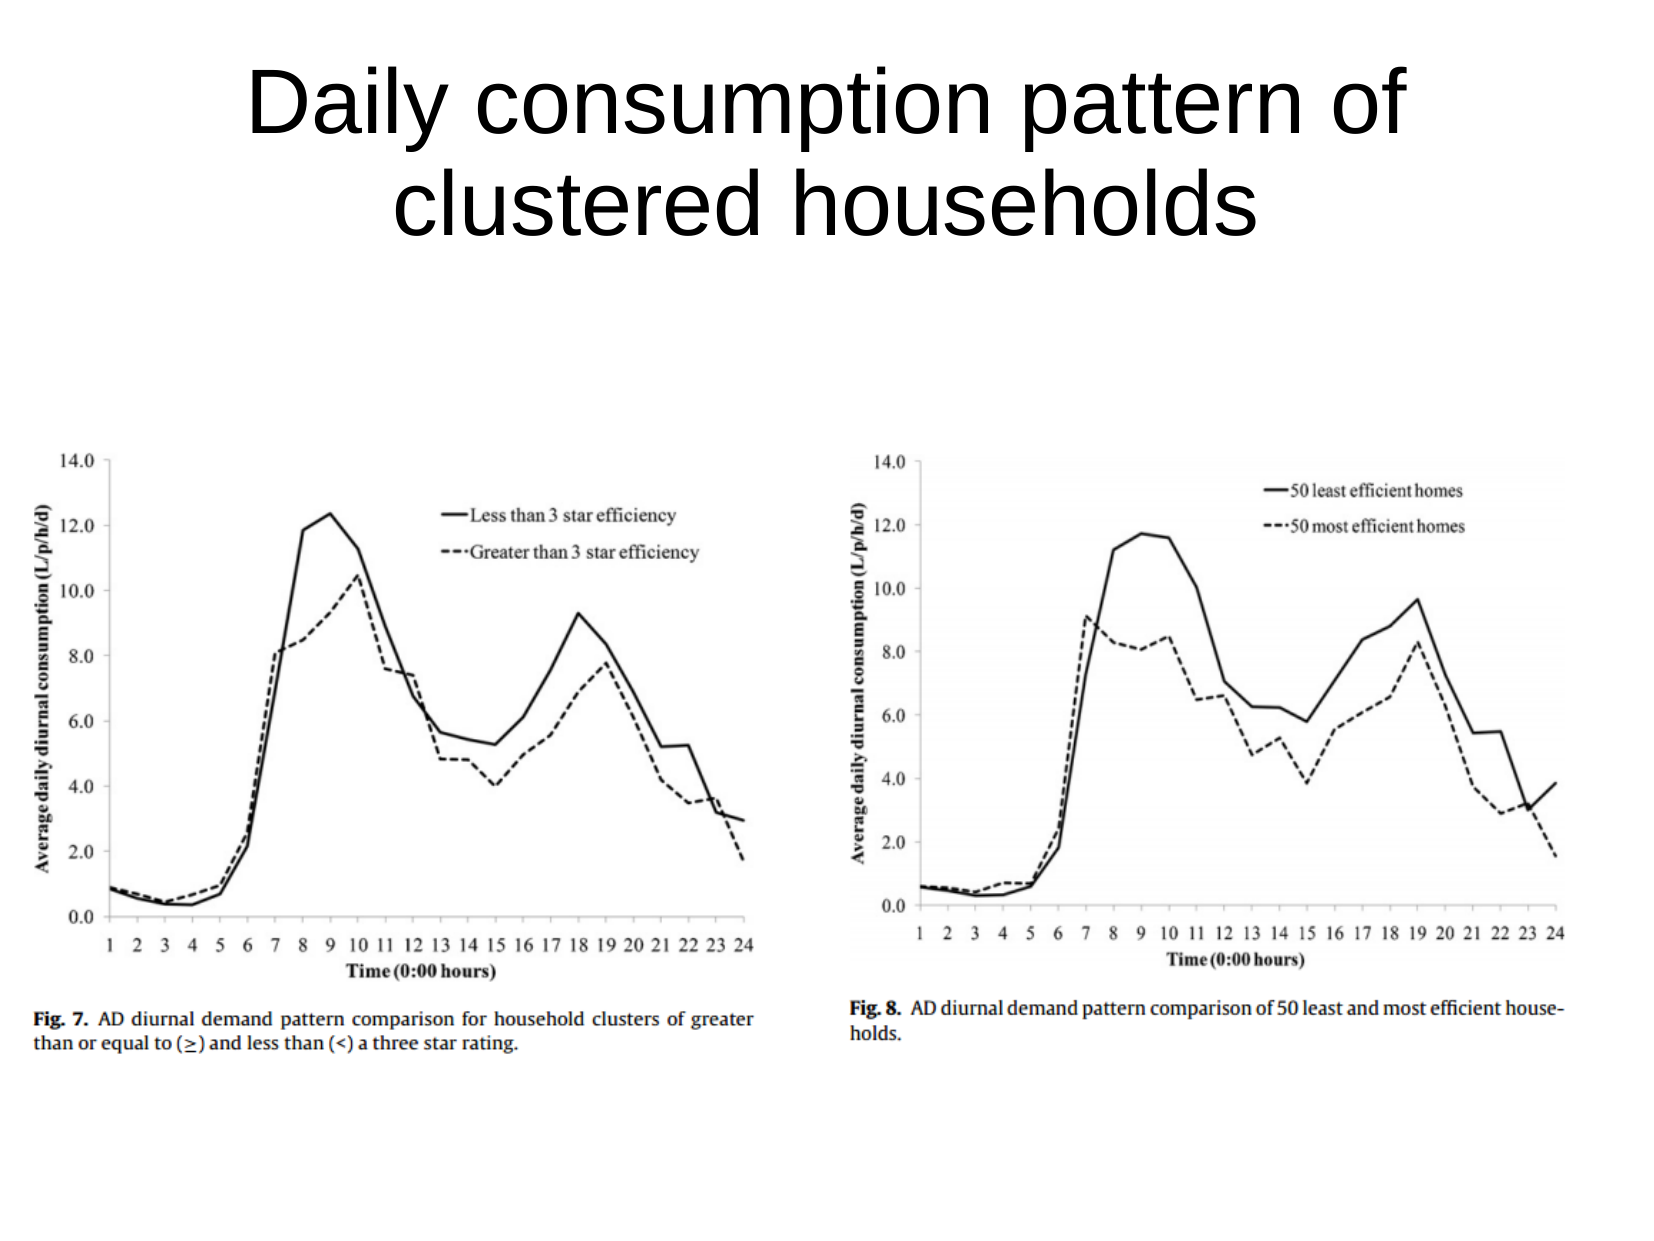

# Daily consumption pattern of clustered households